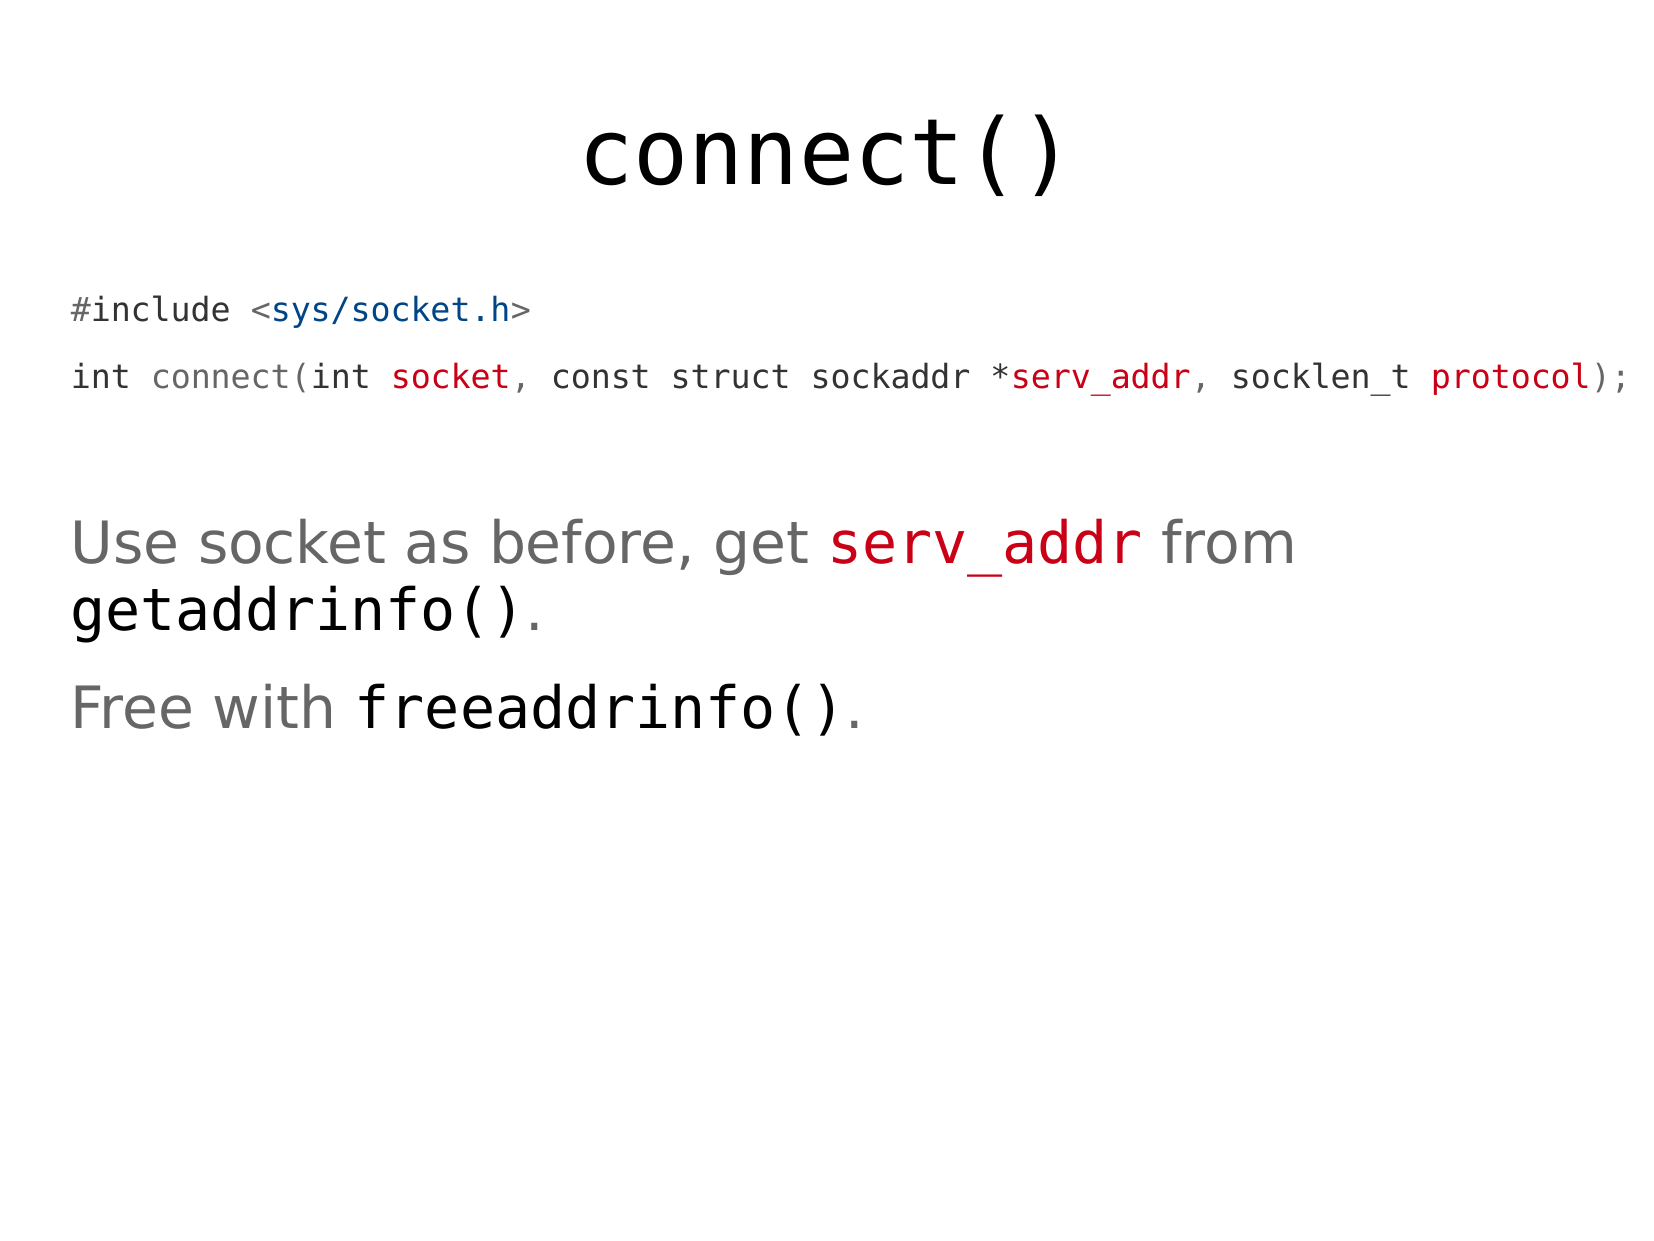

# connect()
#include <sys/socket.h>
int connect(int socket, const struct sockaddr *serv_addr, socklen_t protocol);
Use socket as before, get serv_addr from getaddrinfo().
Free with freeaddrinfo().